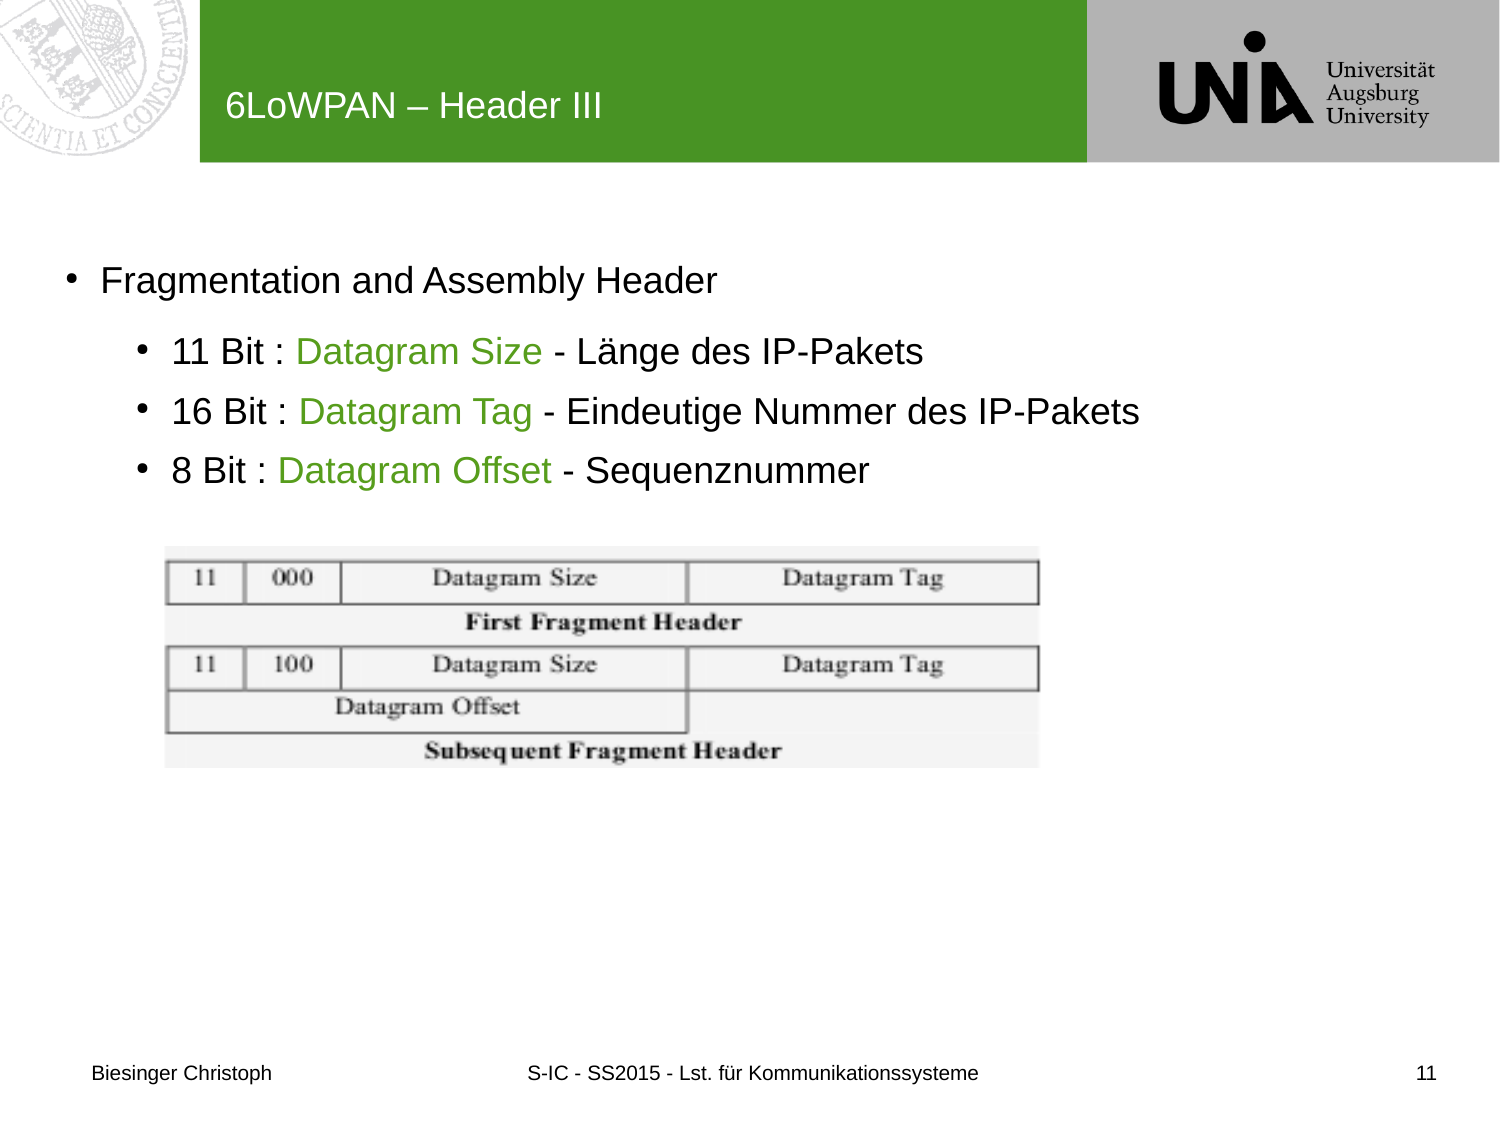

# 6LoWPAN – Header III
Fragmentation and Assembly Header
11 Bit : Datagram Size - Länge des IP-Pakets
16 Bit : Datagram Tag - Eindeutige Nummer des IP-Pakets
8 Bit : Datagram Offset - Sequenznummer
Biesinger Christoph
S-IC - SS2015 - Lst. für Kommunikationssysteme